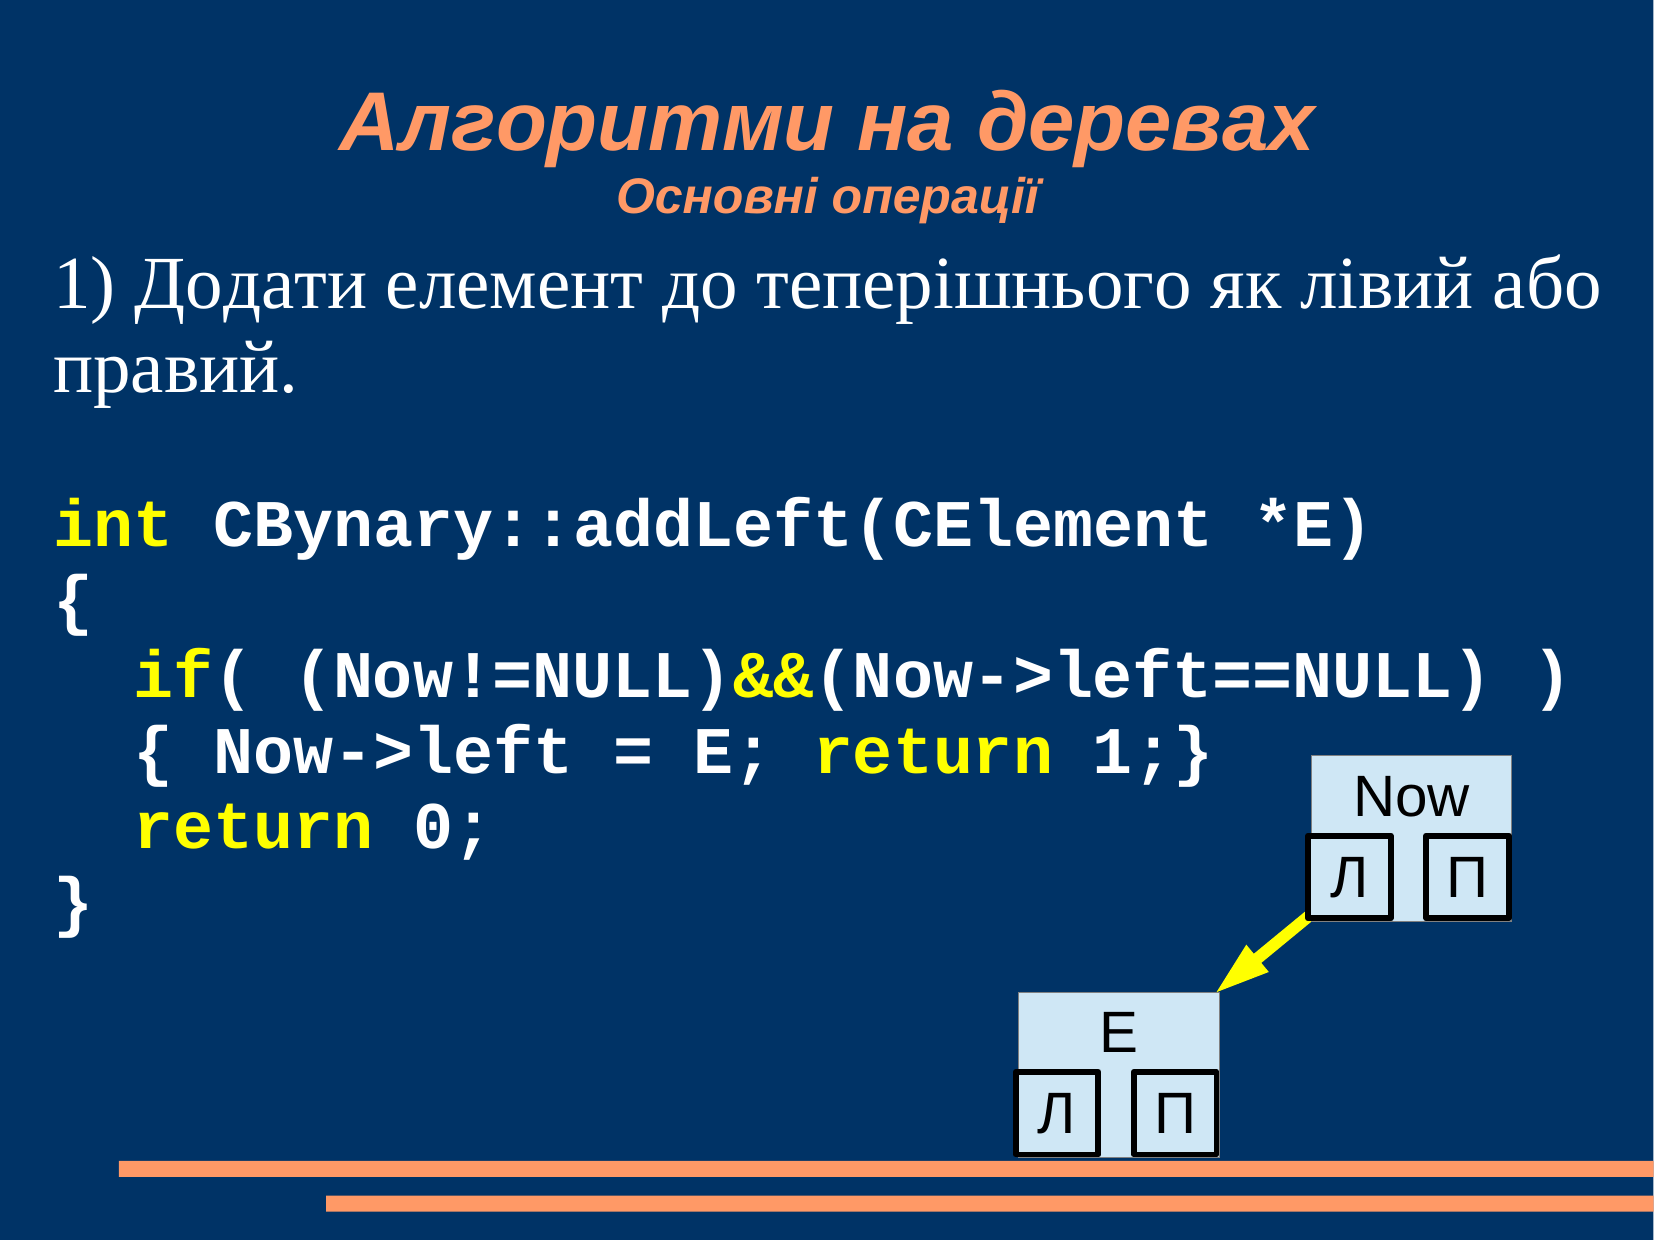

# Алгоритми на деревах Основні операції
1) Додати елемент до теперішнього як лівий або правий.
int CBynary::addLeft(CElement *E)
{
 if( (Now!=NULL)&&(Now->left==NULL) )
 { Now->left = E; return 1;}
 return 0;
}
Now
Л
П
Е
Л
П